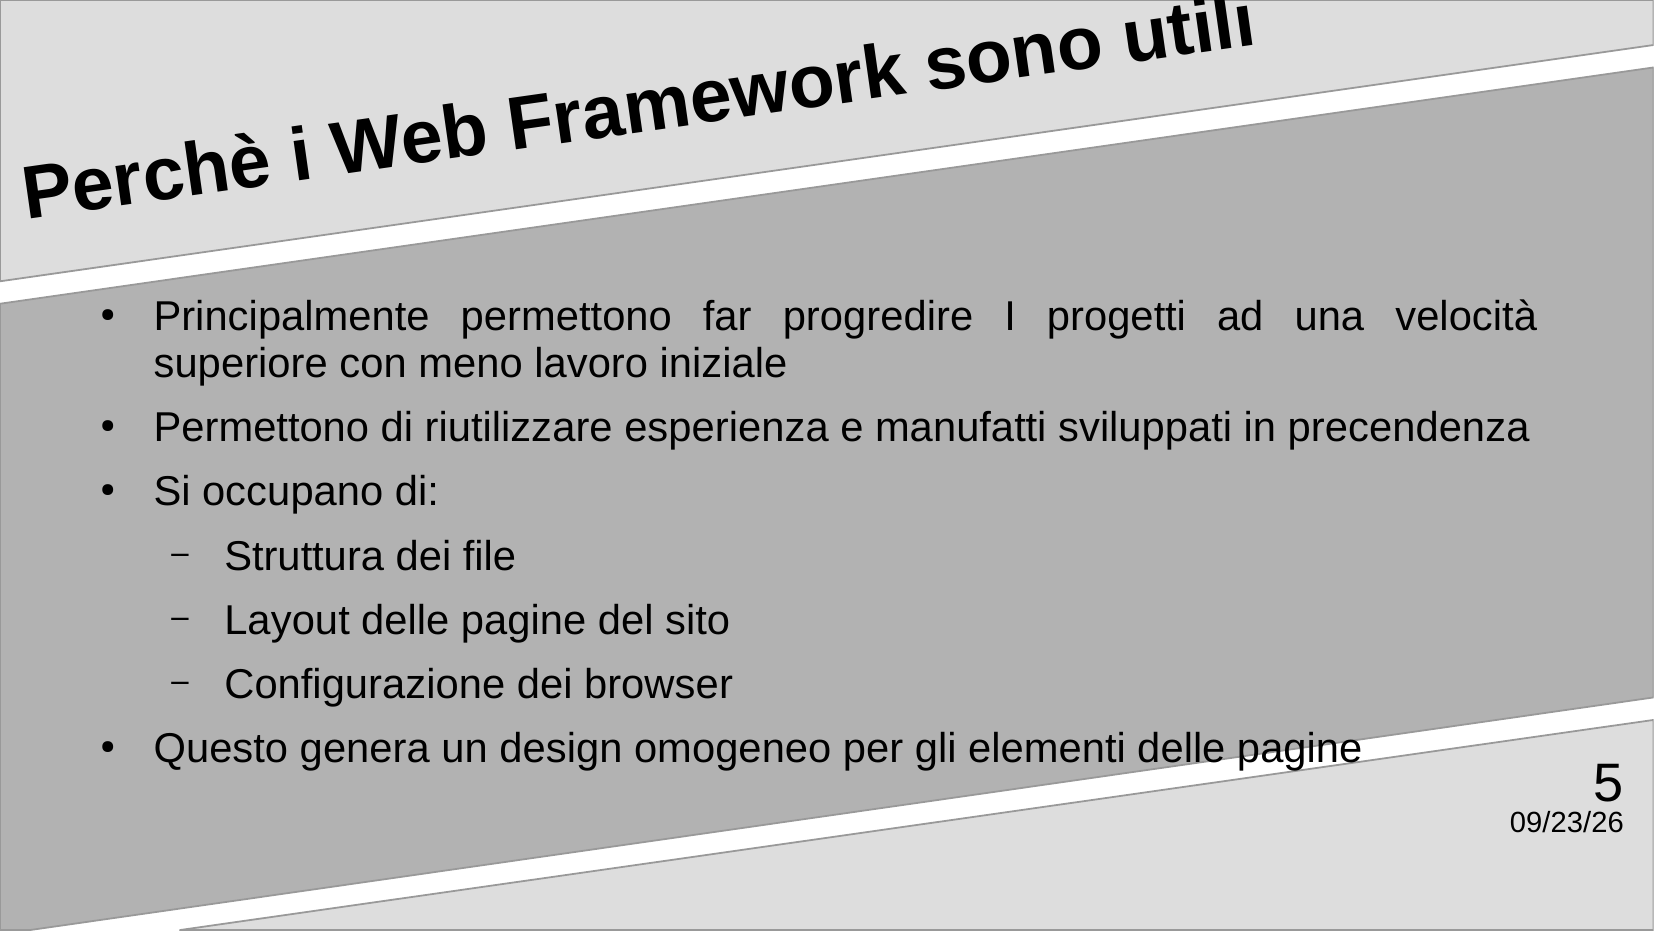

# Perchè i Web Framework sono utili
Principalmente permettono far progredire I progetti ad una velocità superiore con meno lavoro iniziale
Permettono di riutilizzare esperienza e manufatti sviluppati in precendenza
Si occupano di:
Struttura dei file
Layout delle pagine del sito
Configurazione dei browser
Questo genera un design omogeneo per gli elementi delle pagine
5